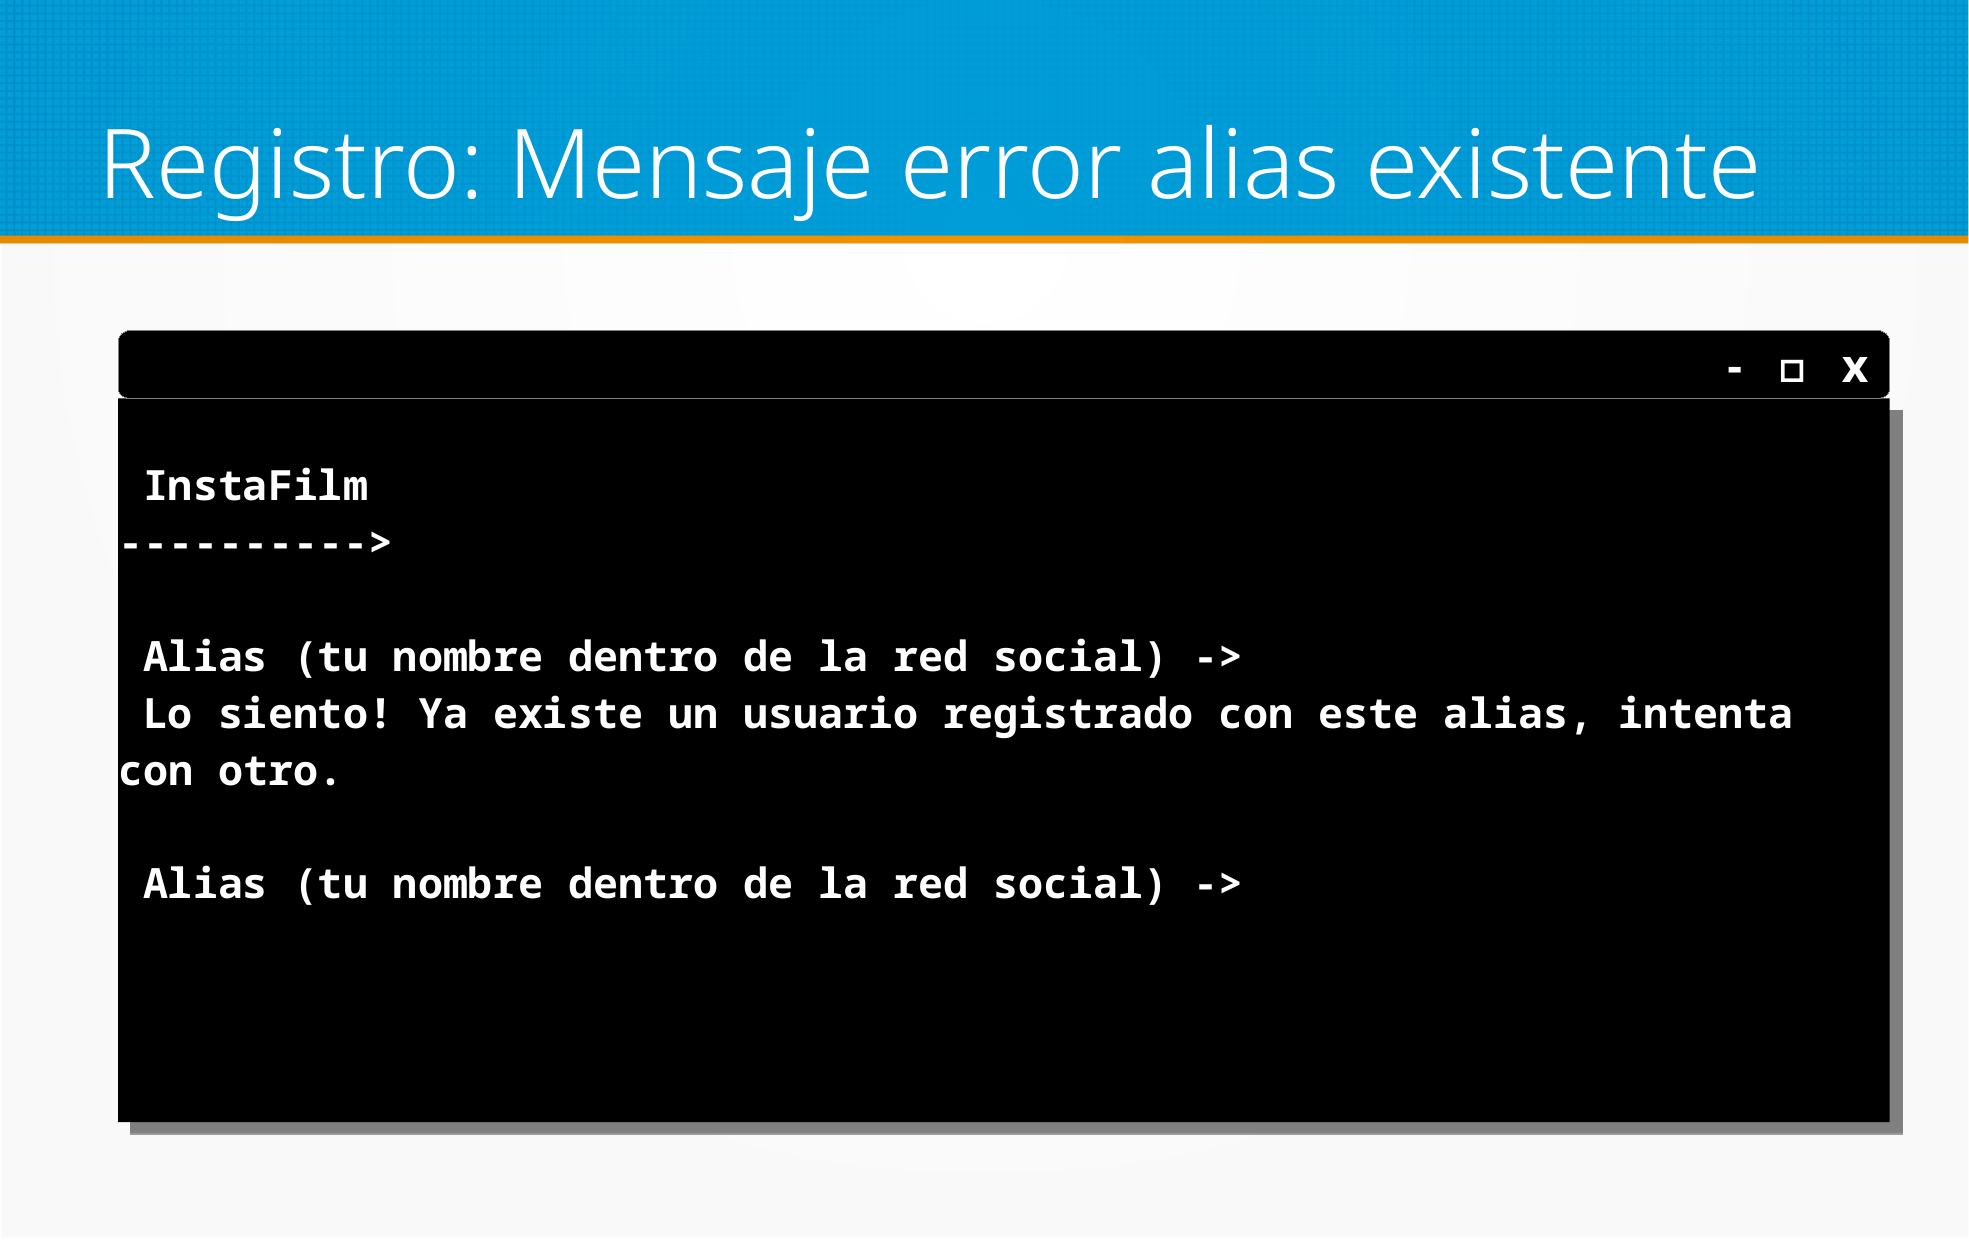

# Registro: Mensaje error alias existente
- □ x
 InstaFilm
---------->
 Alias (tu nombre dentro de la red social) ->
 Lo siento! Ya existe un usuario registrado con este alias, intenta con otro.
 Alias (tu nombre dentro de la red social) ->